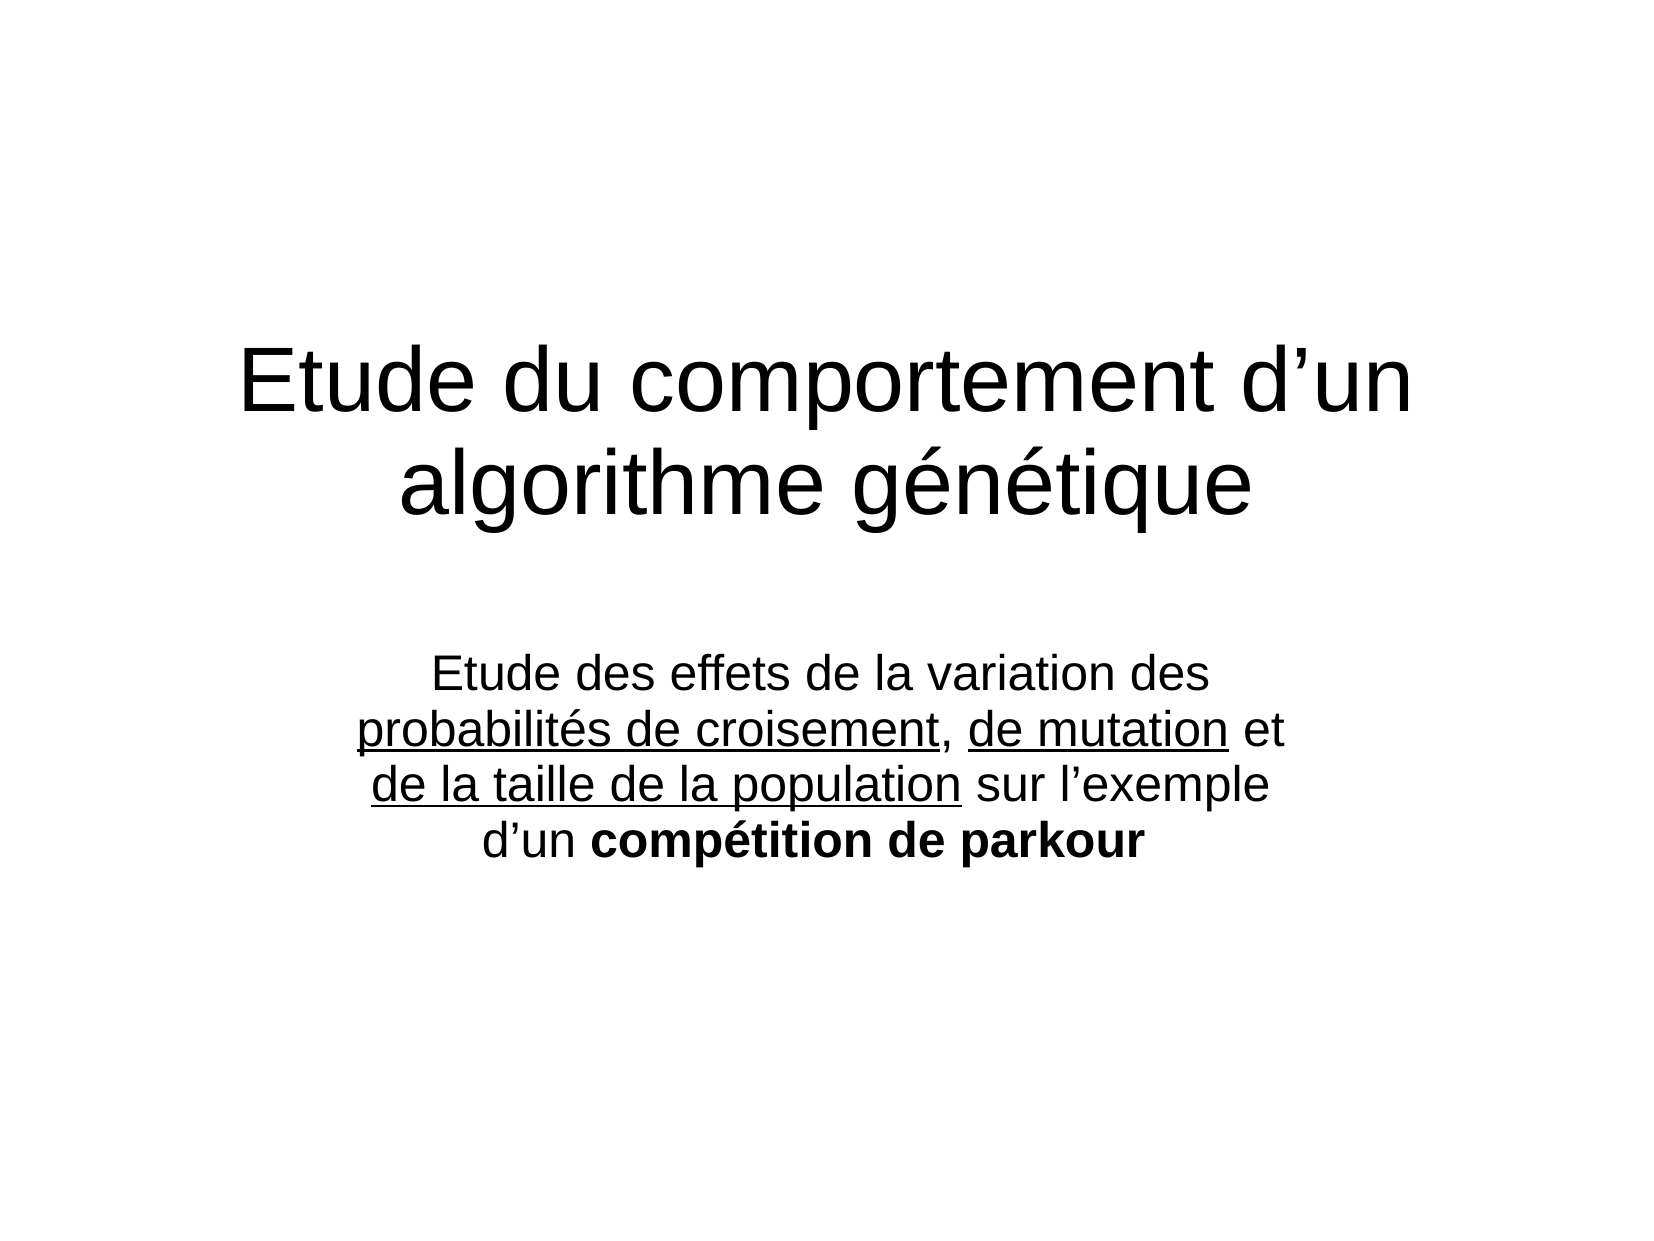

# Etude du comportement d’un algorithme génétique
Etude des effets de la variation des probabilités de croisement, de mutation et de la taille de la population sur l’exemple d’un compétition de parkour